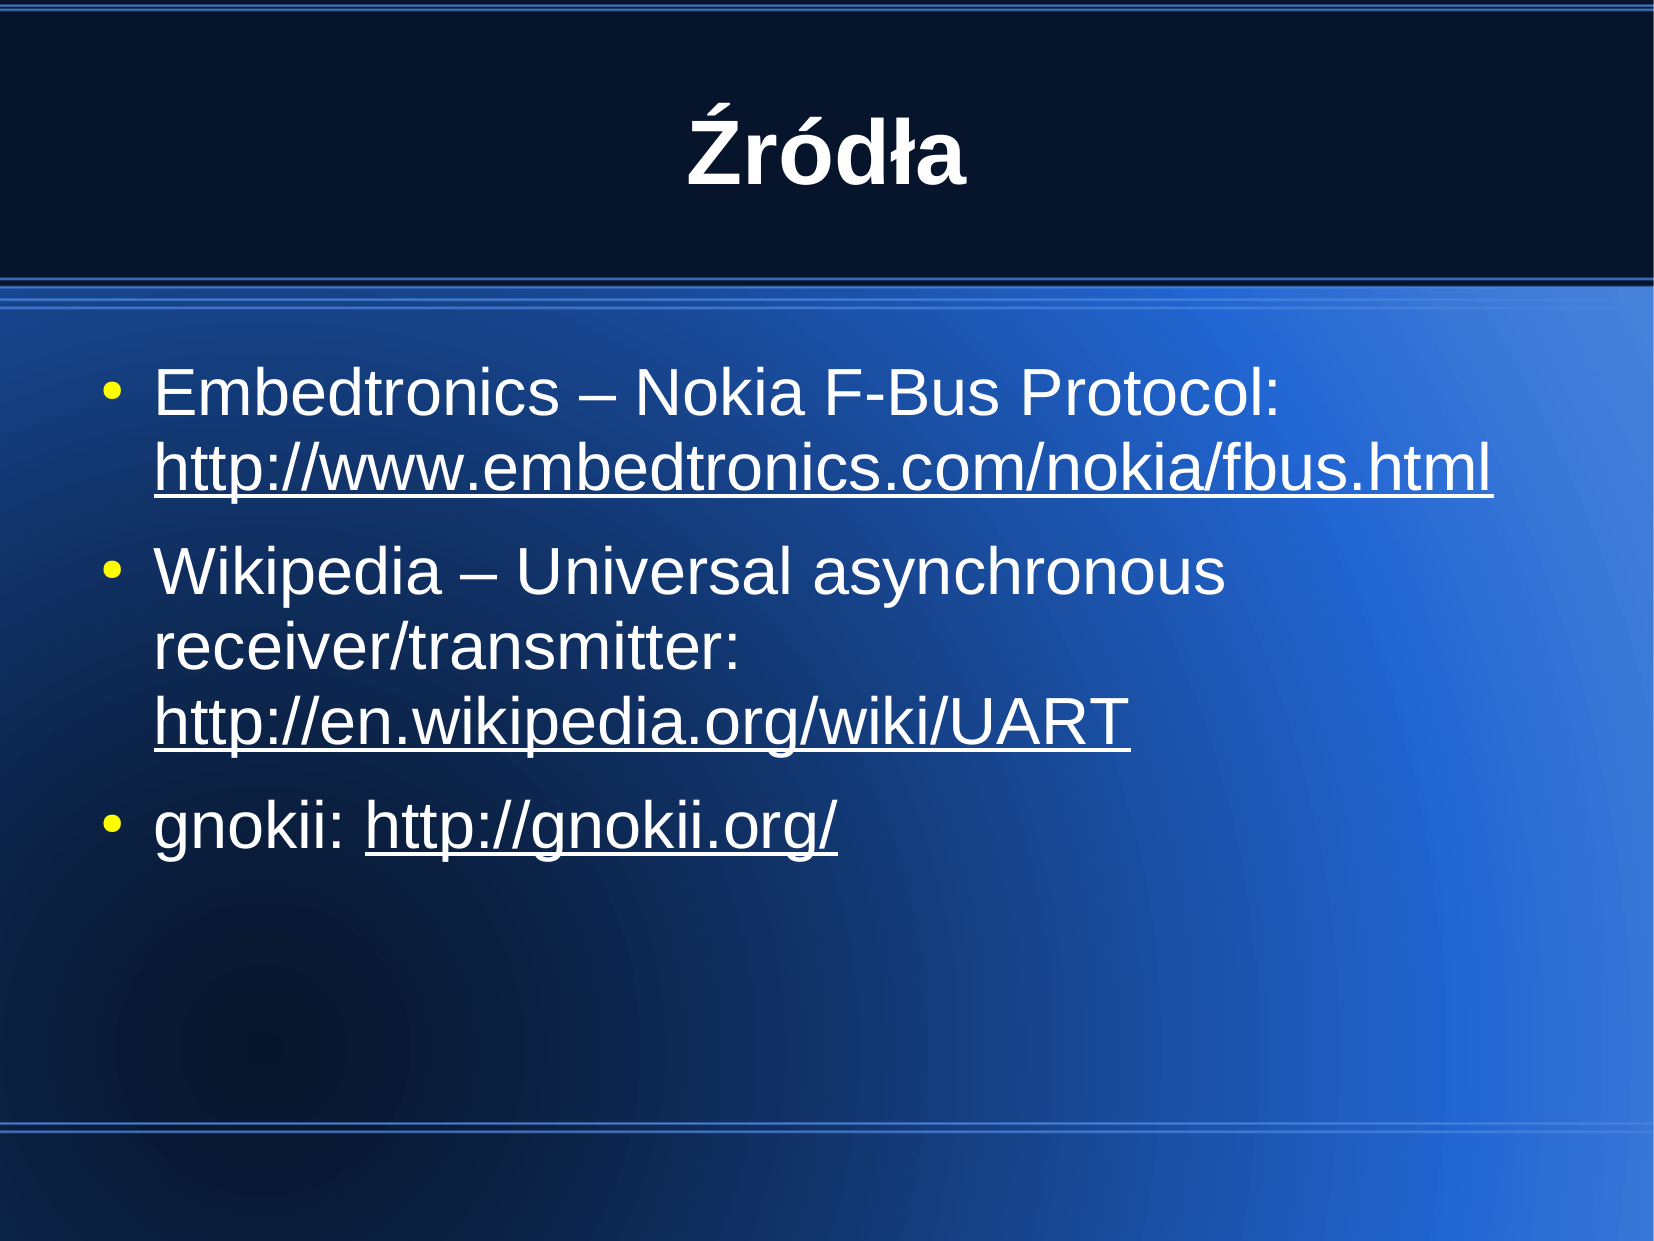

# Źródła
Embedtronics – Nokia F-Bus Protocol: http://www.embedtronics.com/nokia/fbus.html
Wikipedia – Universal asynchronous receiver/transmitter: http://en.wikipedia.org/wiki/UART
gnokii: http://gnokii.org/